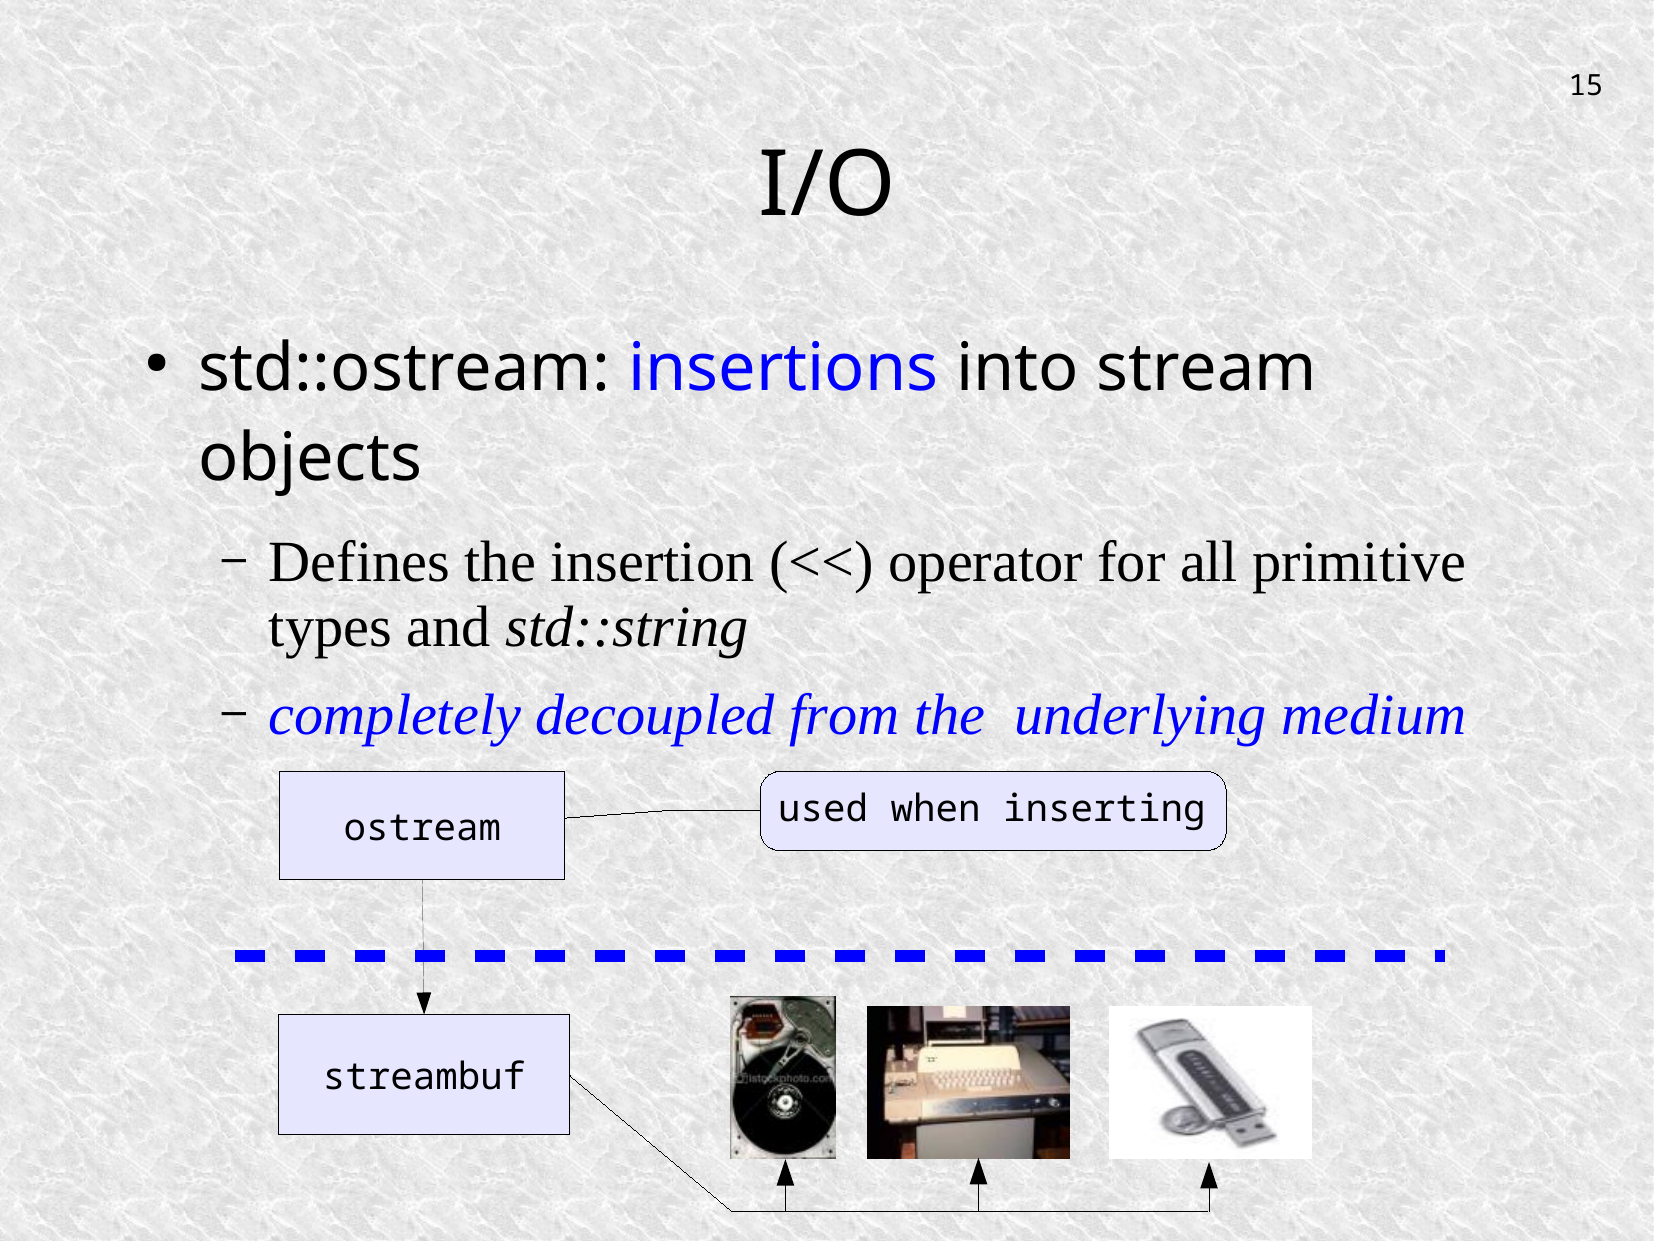

15
# I/O
std::ostream: insertions into stream objects
Defines the insertion (<<) operator for all primitive types and std::string
completely decoupled from the underlying medium
ostream
used when inserting
streambuf